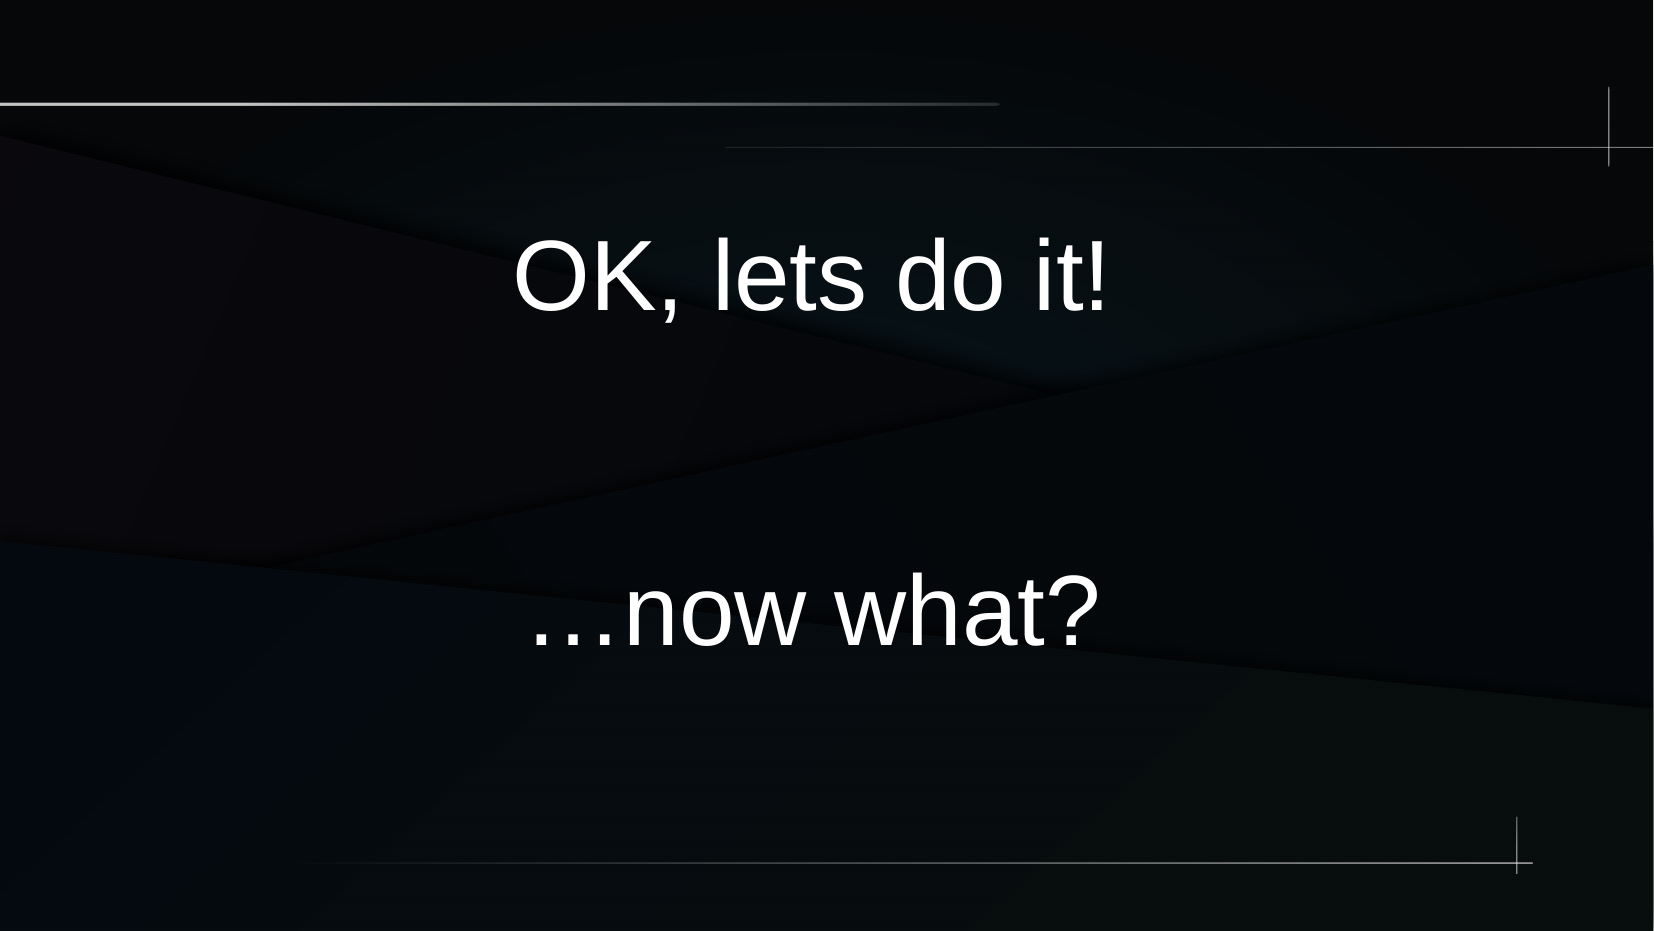

# OK, lets do it!
…now what?